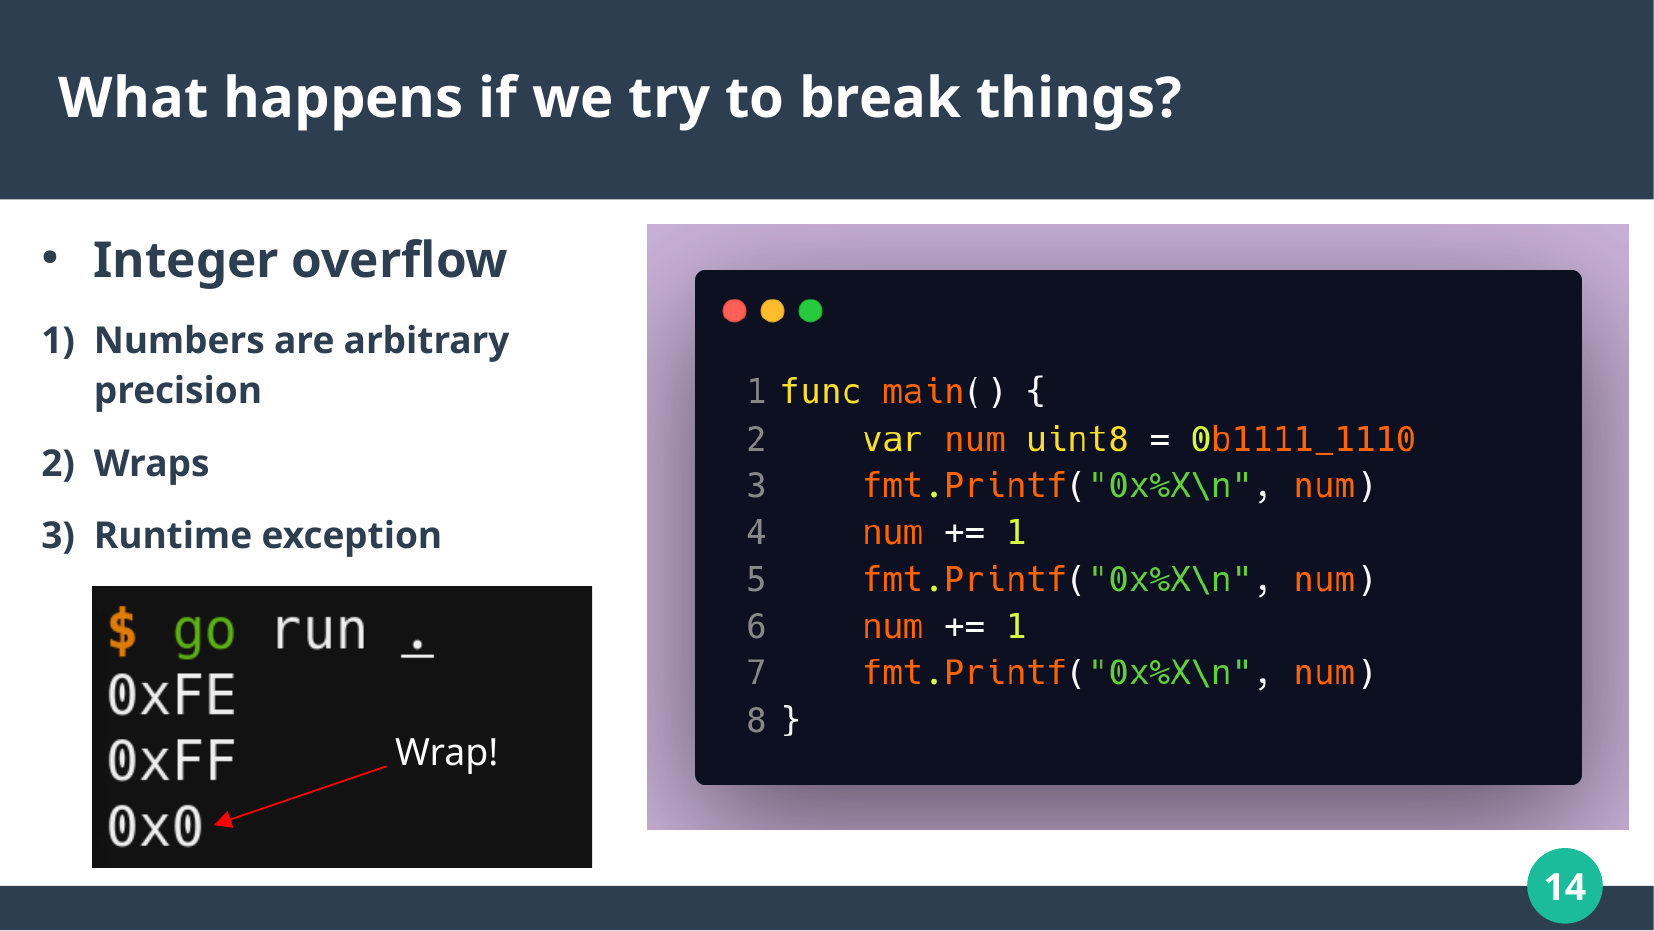

# What happens if we try to break things?
Integer overflow
Numbers are arbitrary precision
Wraps
Runtime exception
Wrap!